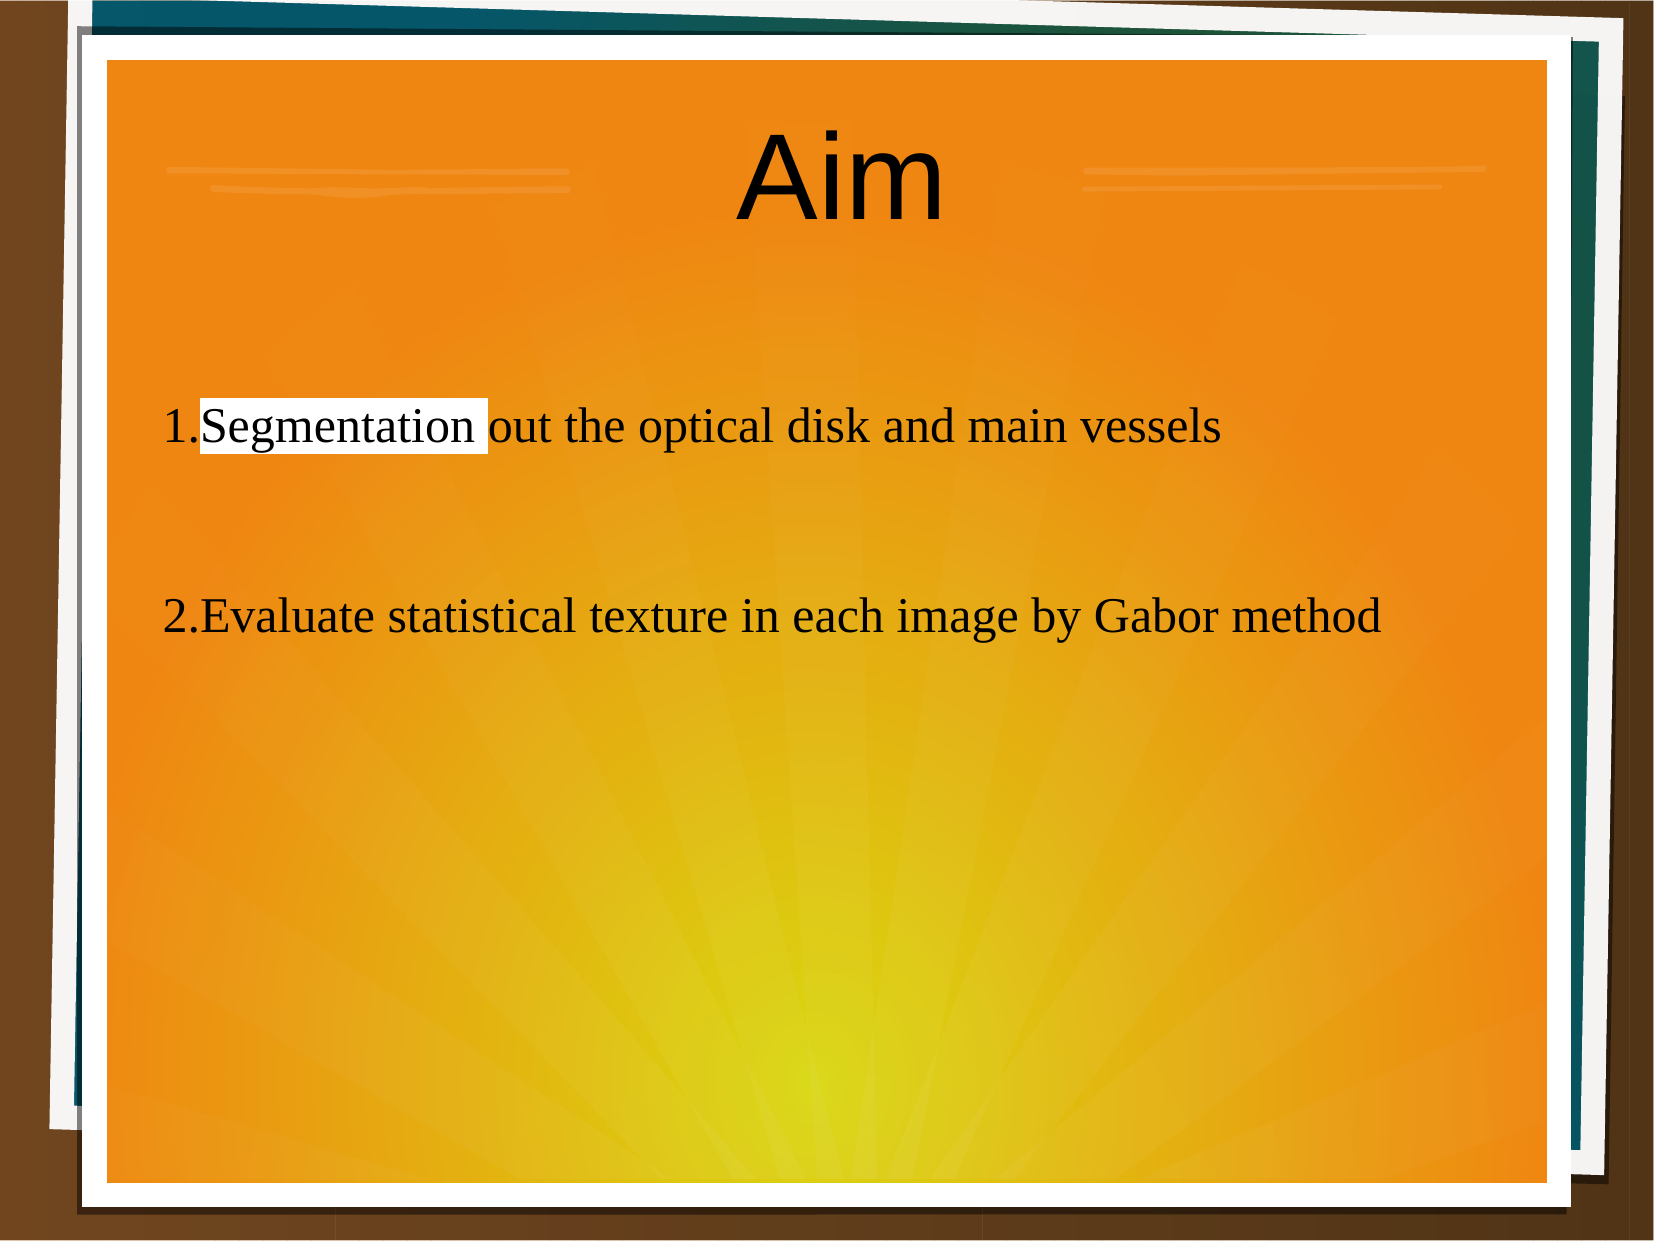

# Aim
1.Segmentation out the optical disk and main vessels
2.Evaluate statistical texture in each image by Gabor method